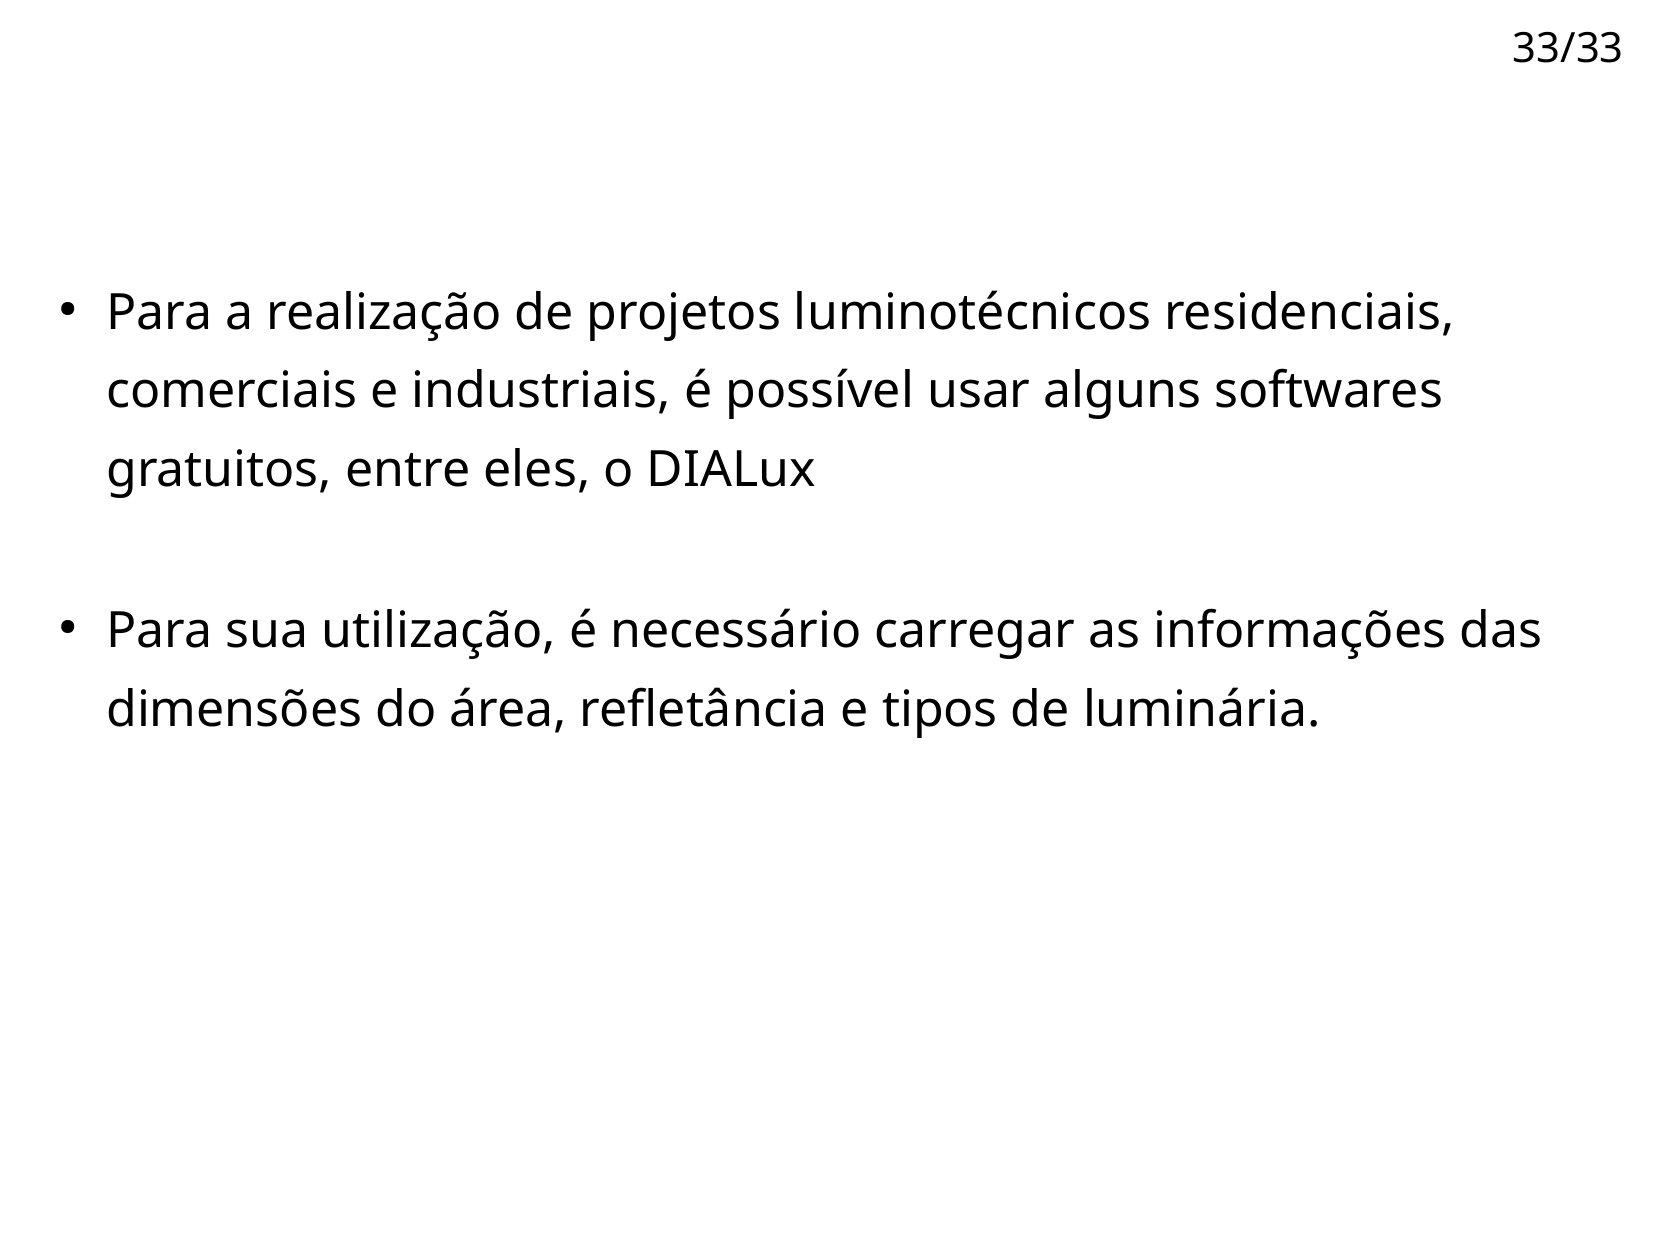

33
#
Para a realização de projetos luminotécnicos residenciais, comerciais e industriais, é possível usar alguns softwares gratuitos, entre eles, o DIALux
Para sua utilização, é necessário carregar as informações das dimensões do área, refletância e tipos de luminária.